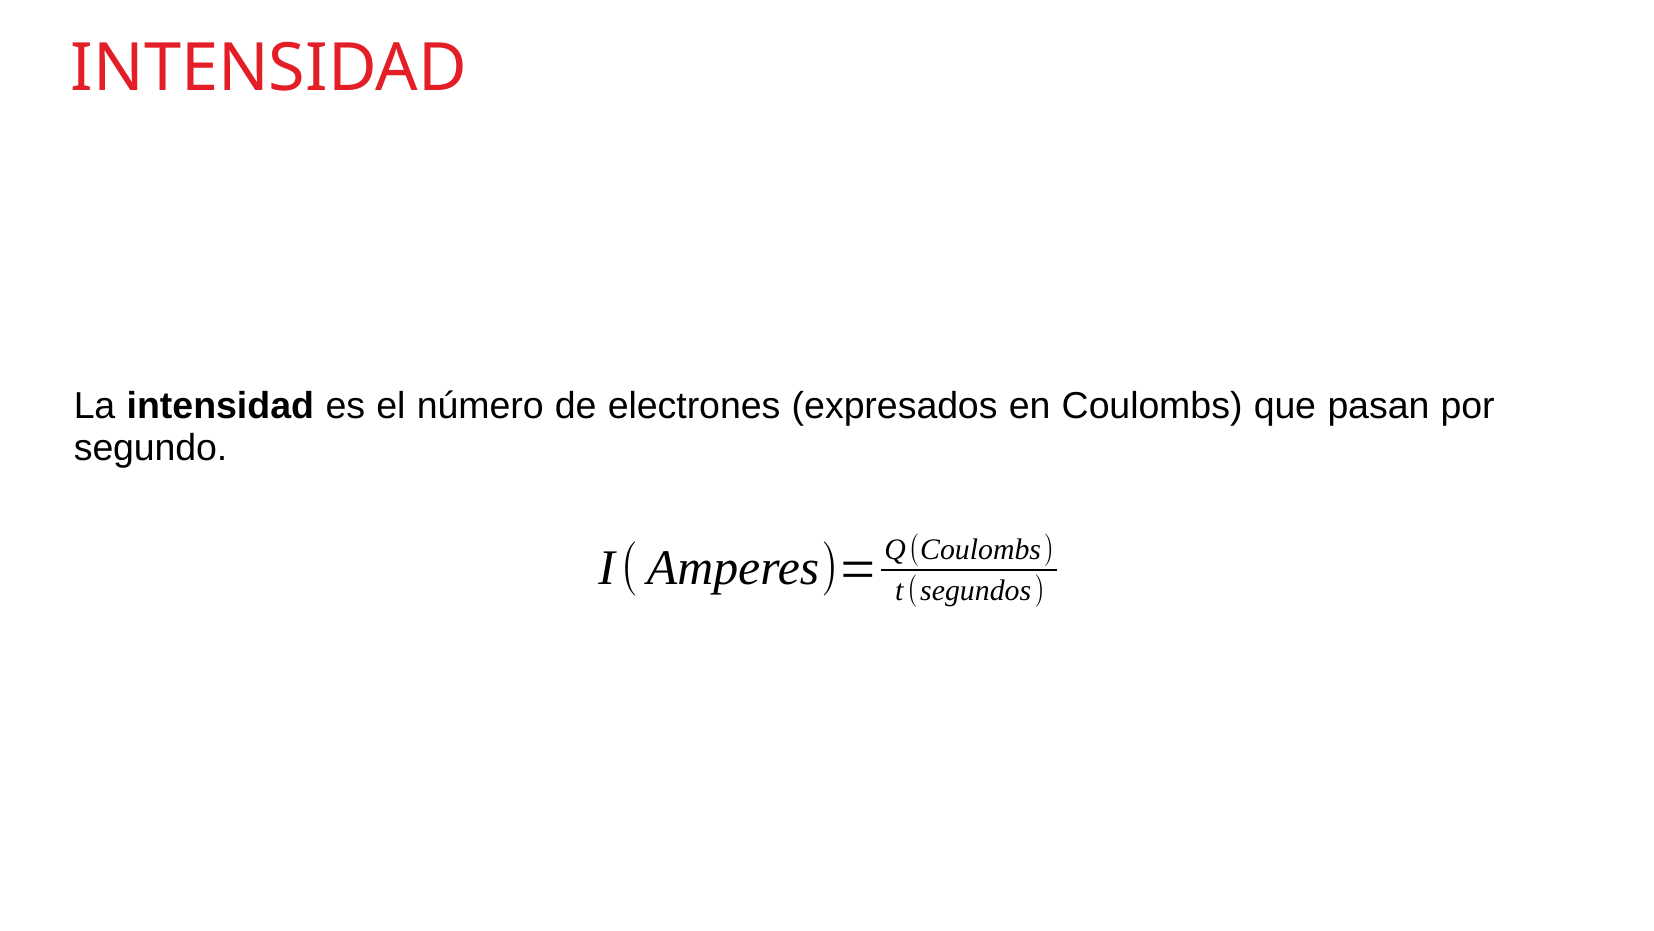

# INTENSIDAD
La intensidad es el número de electrones (expresados en Coulombs) que pasan por segundo.